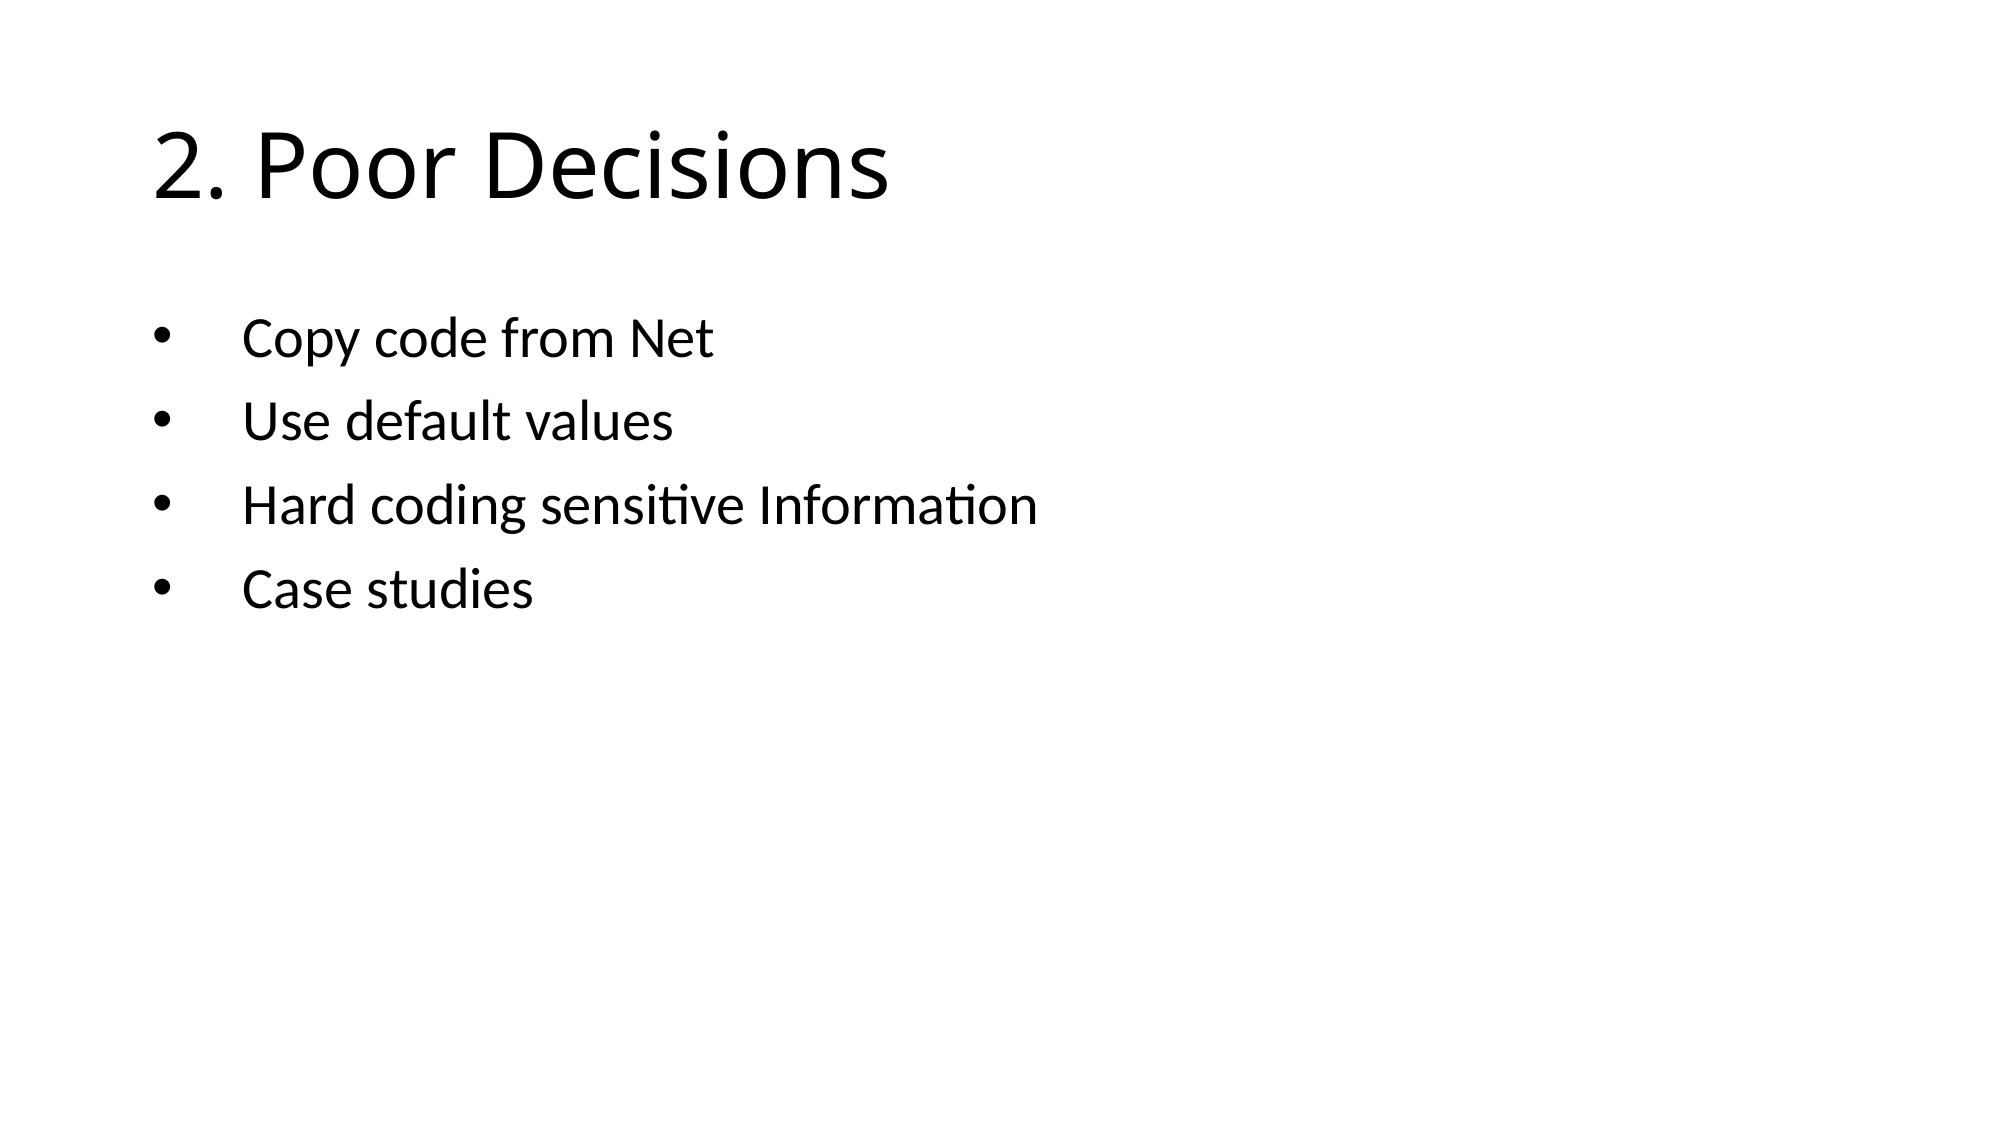

# 2. Poor Decisions
    Copy code from Net
    Use default values
    Hard coding sensitive Information
    Case studies